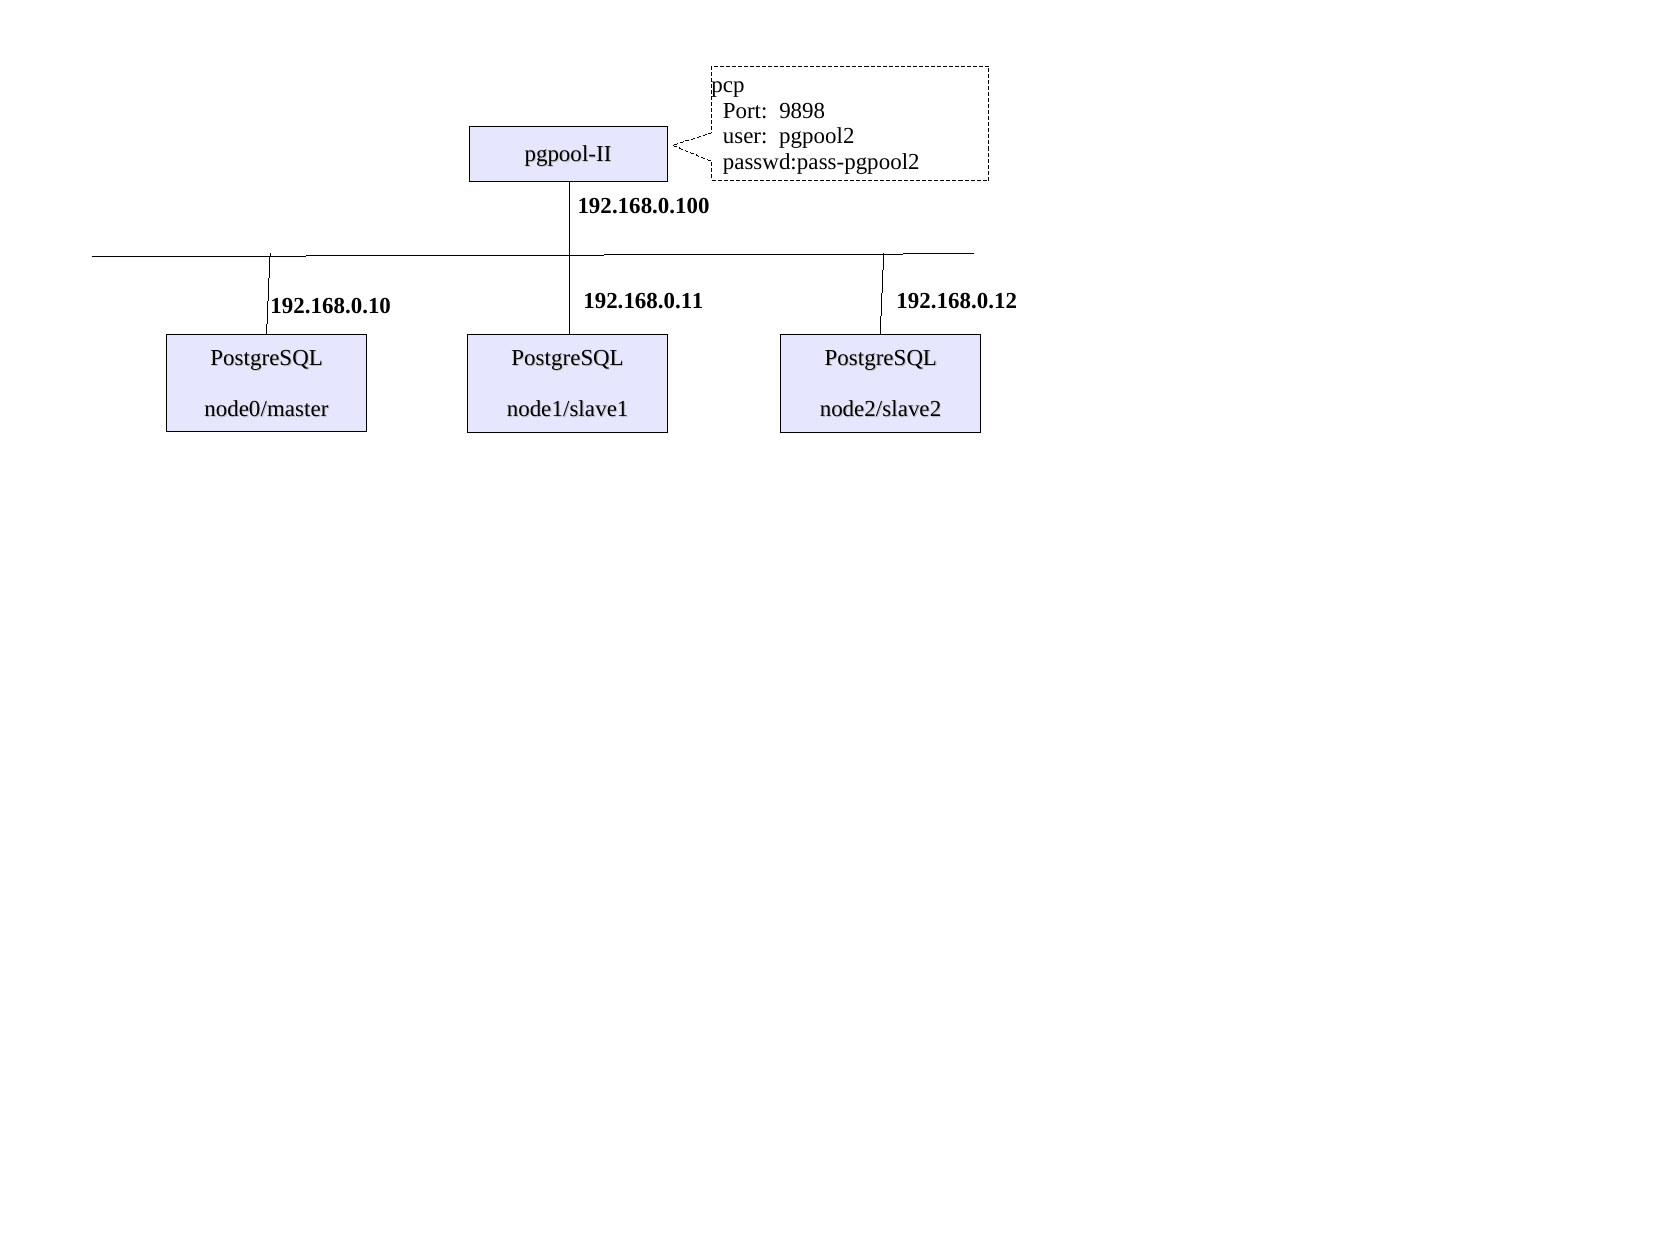

pcp
 Port: 9898
 user: pgpool2
 passwd:pass-pgpool2
pgpool-II
192.168.0.100
192.168.0.11
192.168.0.12
192.168.0.10
PostgreSQL
node0/master
PostgreSQL
node1/slave1
PostgreSQL
node2/slave2